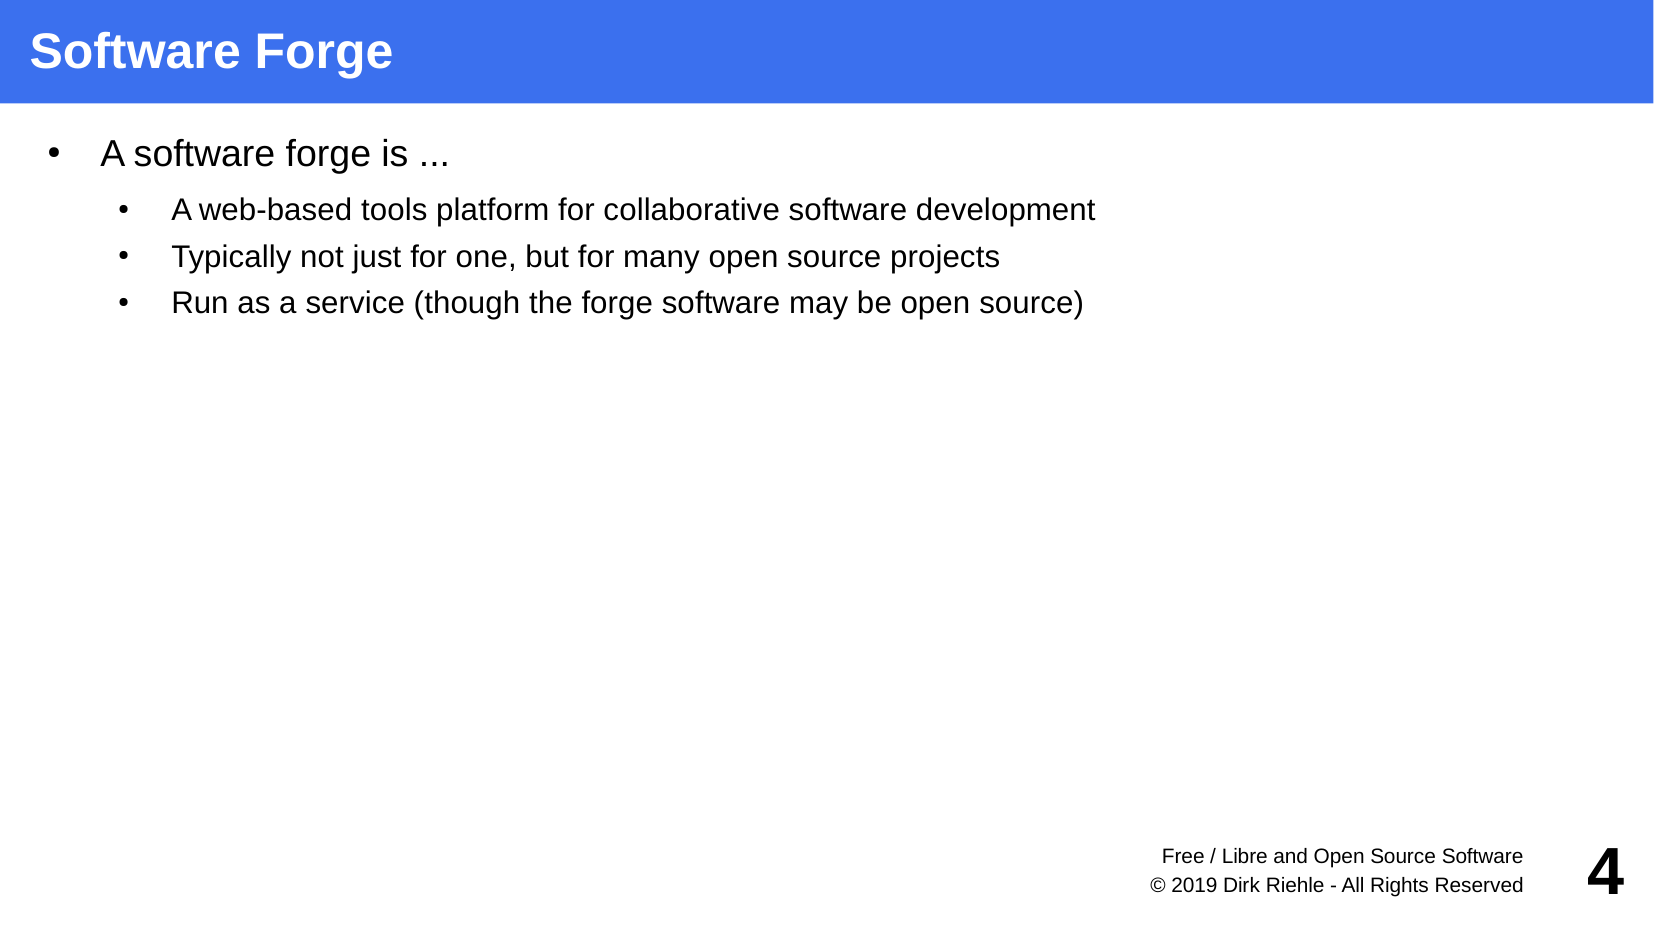

# Software Forge
A software forge is ...
A web-based tools platform for collaborative software development
Typically not just for one, but for many open source projects
Run as a service (though the forge software may be open source)
Free / Libre and Open Source Software
4
© 2019 Dirk Riehle - All Rights Reserved